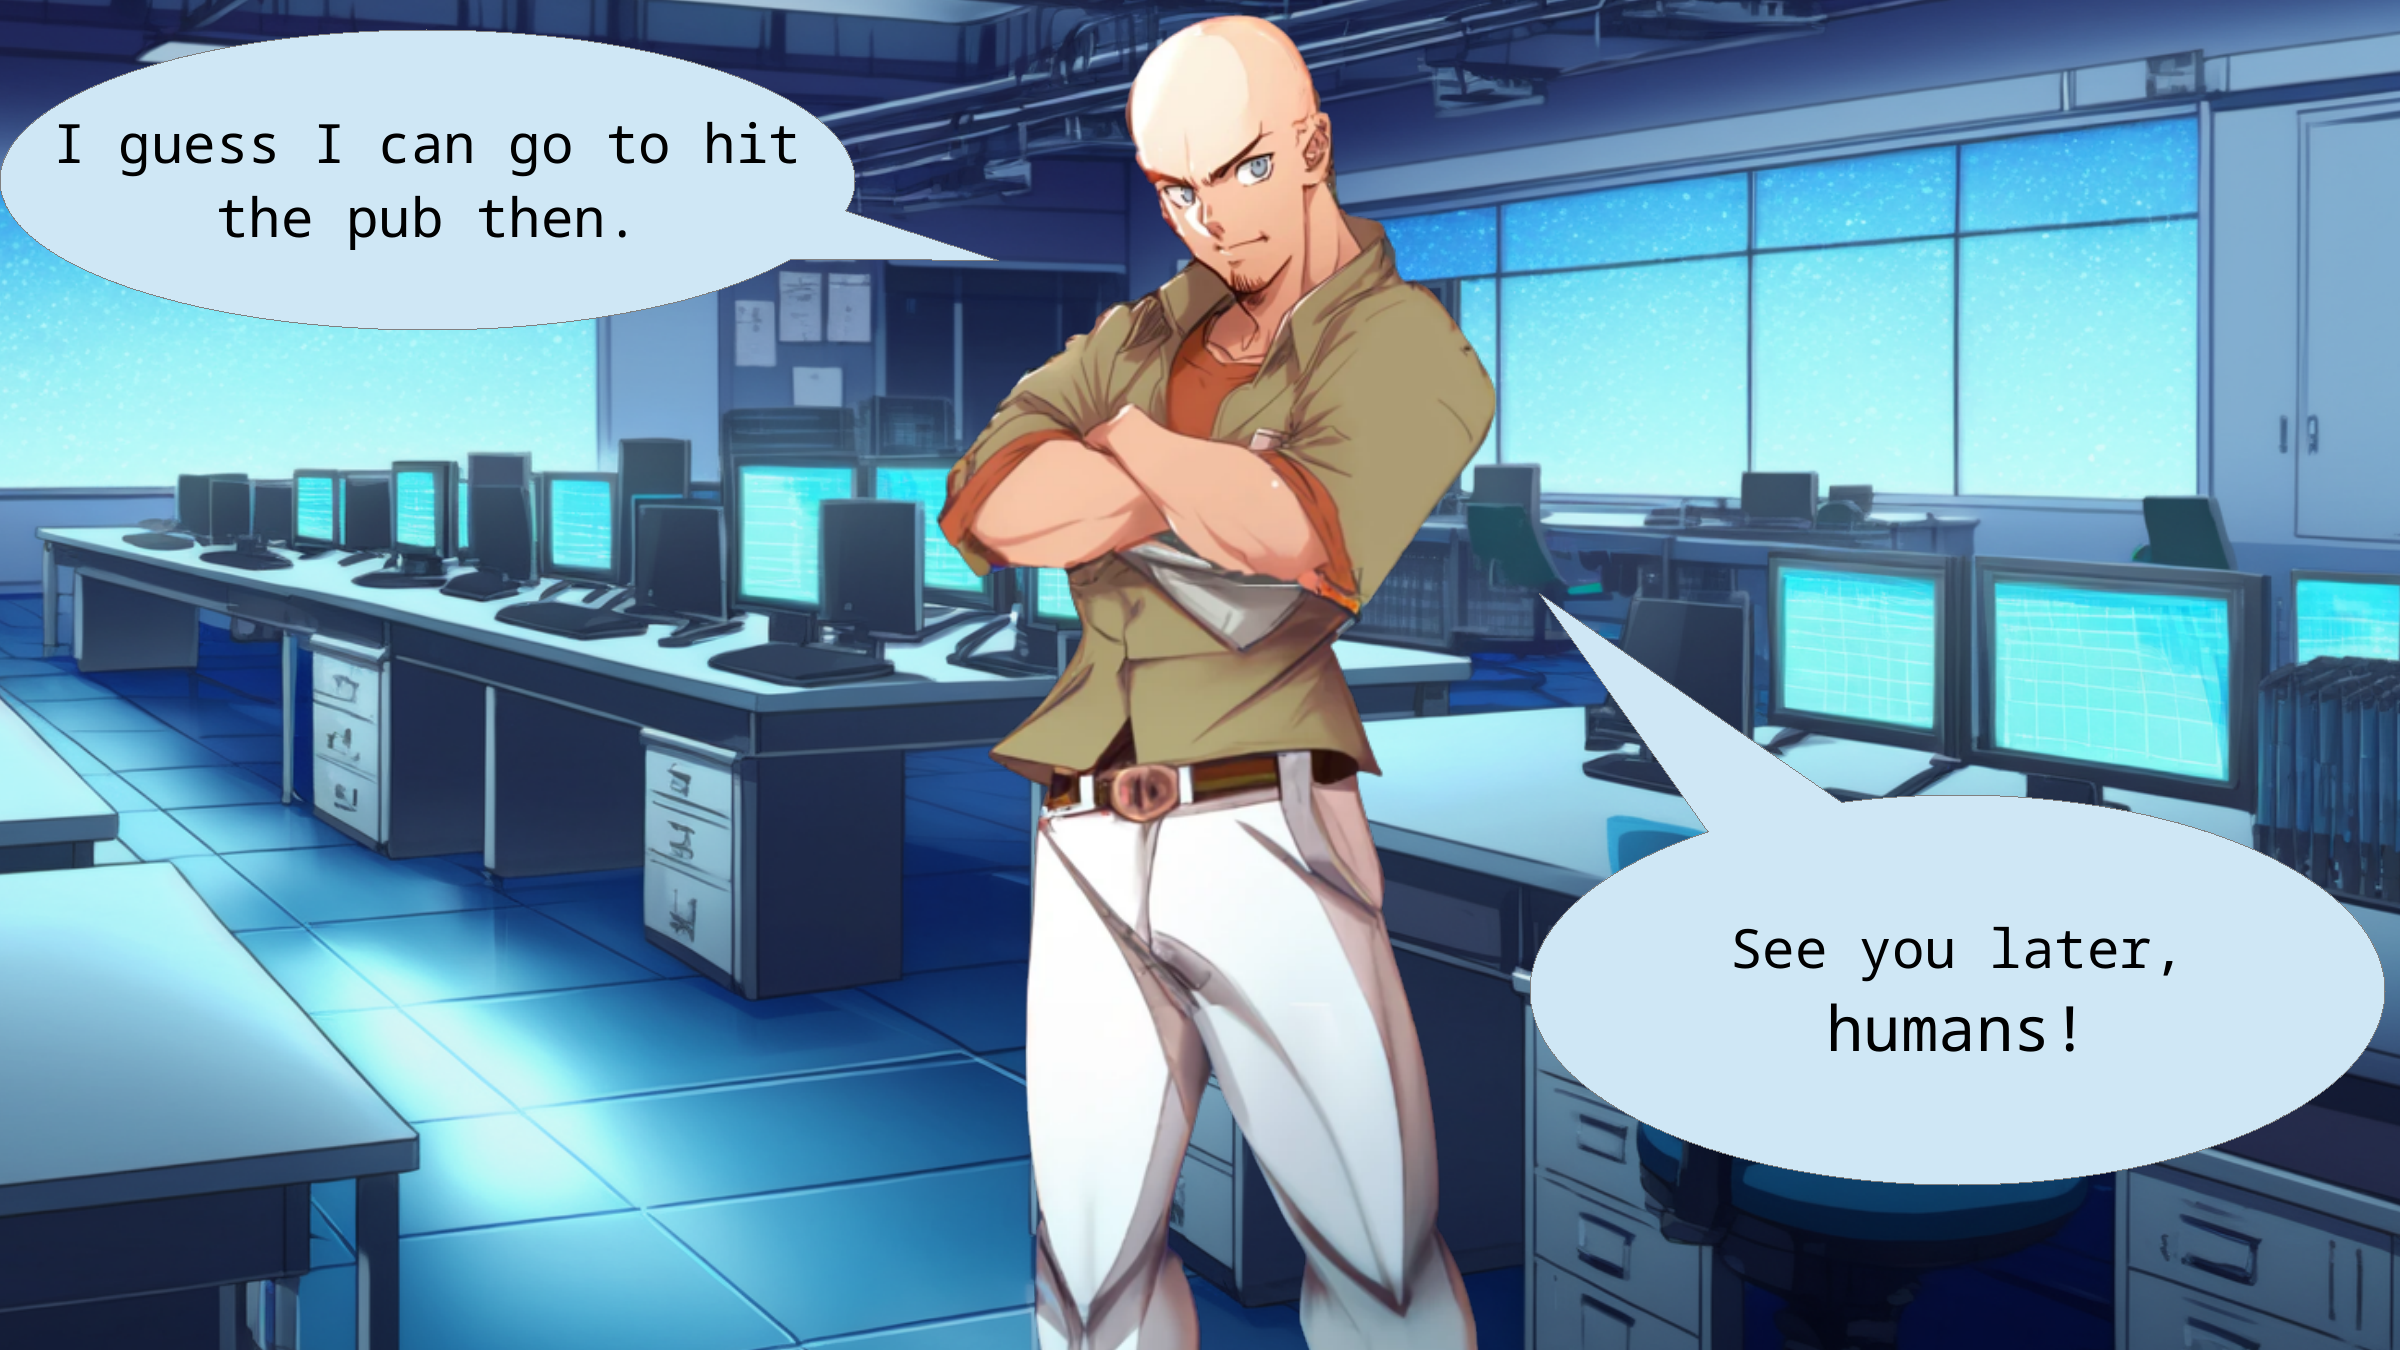

I guess I can go to hit
the pub then.
See you later,
humans!